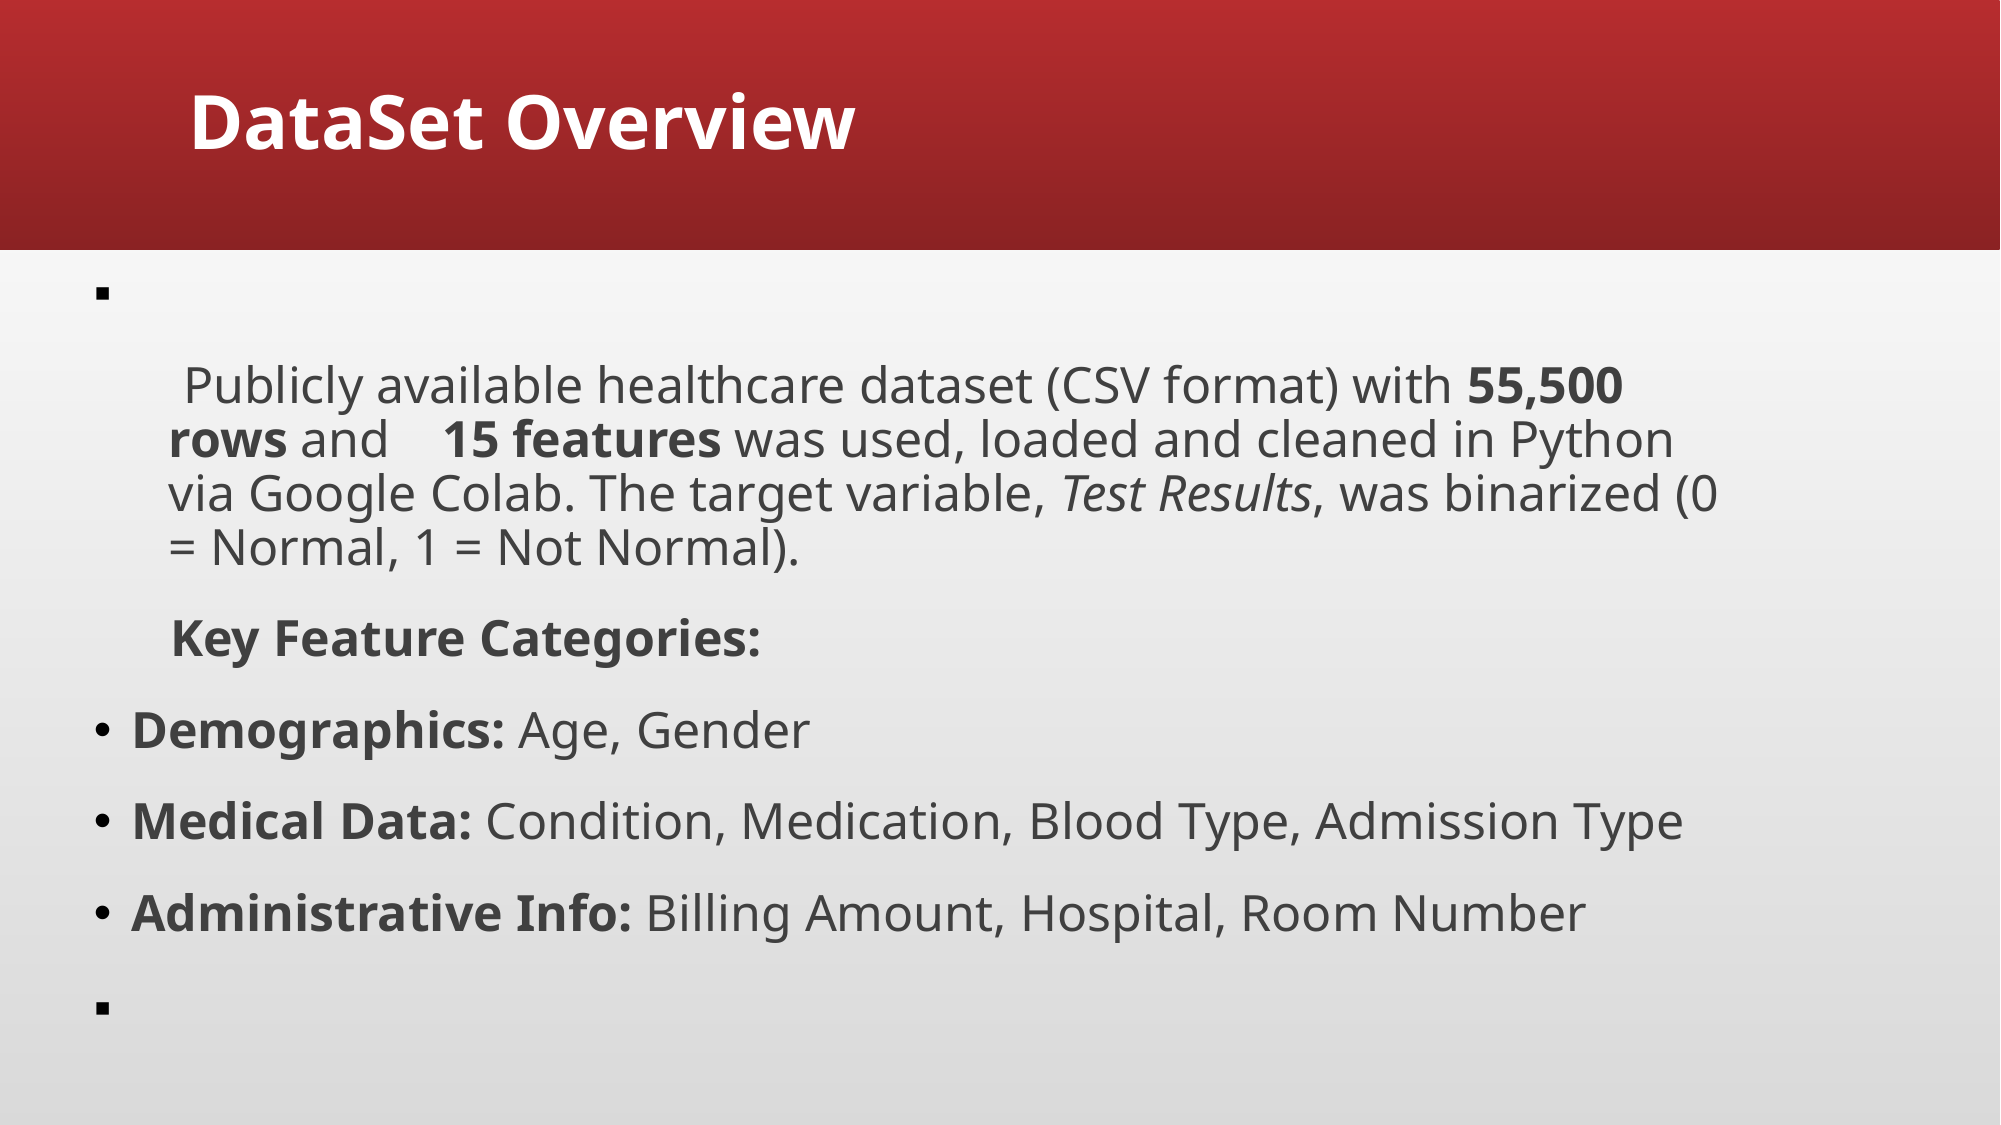

# DataSet Overview
 Publicly available healthcare dataset (CSV format) with 55,500 rows and 15 features was used, loaded and cleaned in Python via Google Colab. The target variable, Test Results, was binarized (0 = Normal, 1 = Not Normal).
 Key Feature Categories:
Demographics: Age, Gender
Medical Data: Condition, Medication, Blood Type, Admission Type
Administrative Info: Billing Amount, Hospital, Room Number